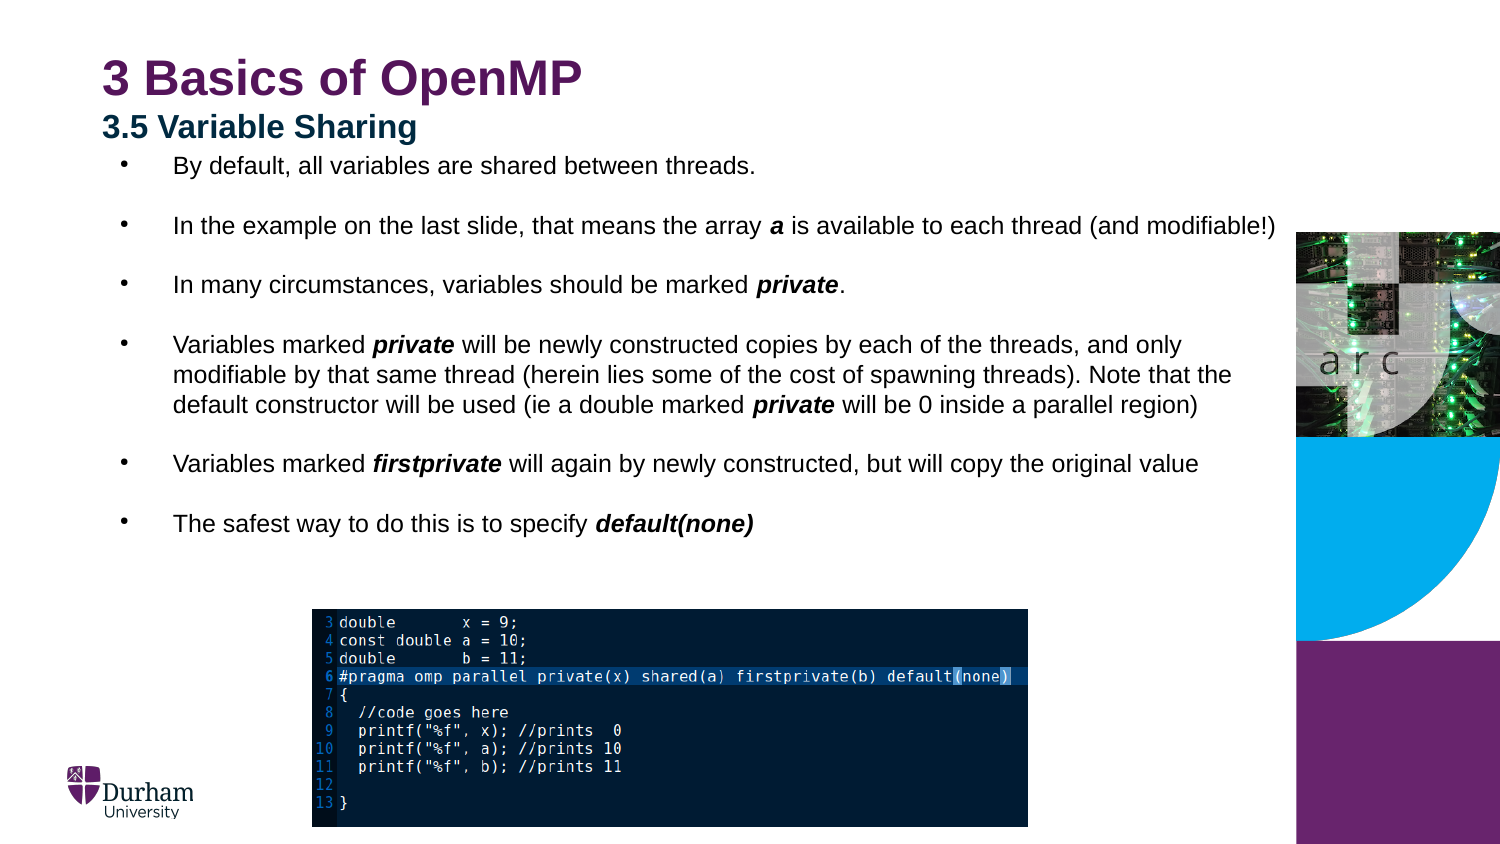

# 3 Basics of OpenMP 3.5 Variable Sharing
By default, all variables are shared between threads.
In the example on the last slide, that means the array a is available to each thread (and modifiable!)
In many circumstances, variables should be marked private.
Variables marked private will be newly constructed copies by each of the threads, and only modifiable by that same thread (herein lies some of the cost of spawning threads). Note that the default constructor will be used (ie a double marked private will be 0 inside a parallel region)
Variables marked firstprivate will again by newly constructed, but will copy the original value
The safest way to do this is to specify default(none)